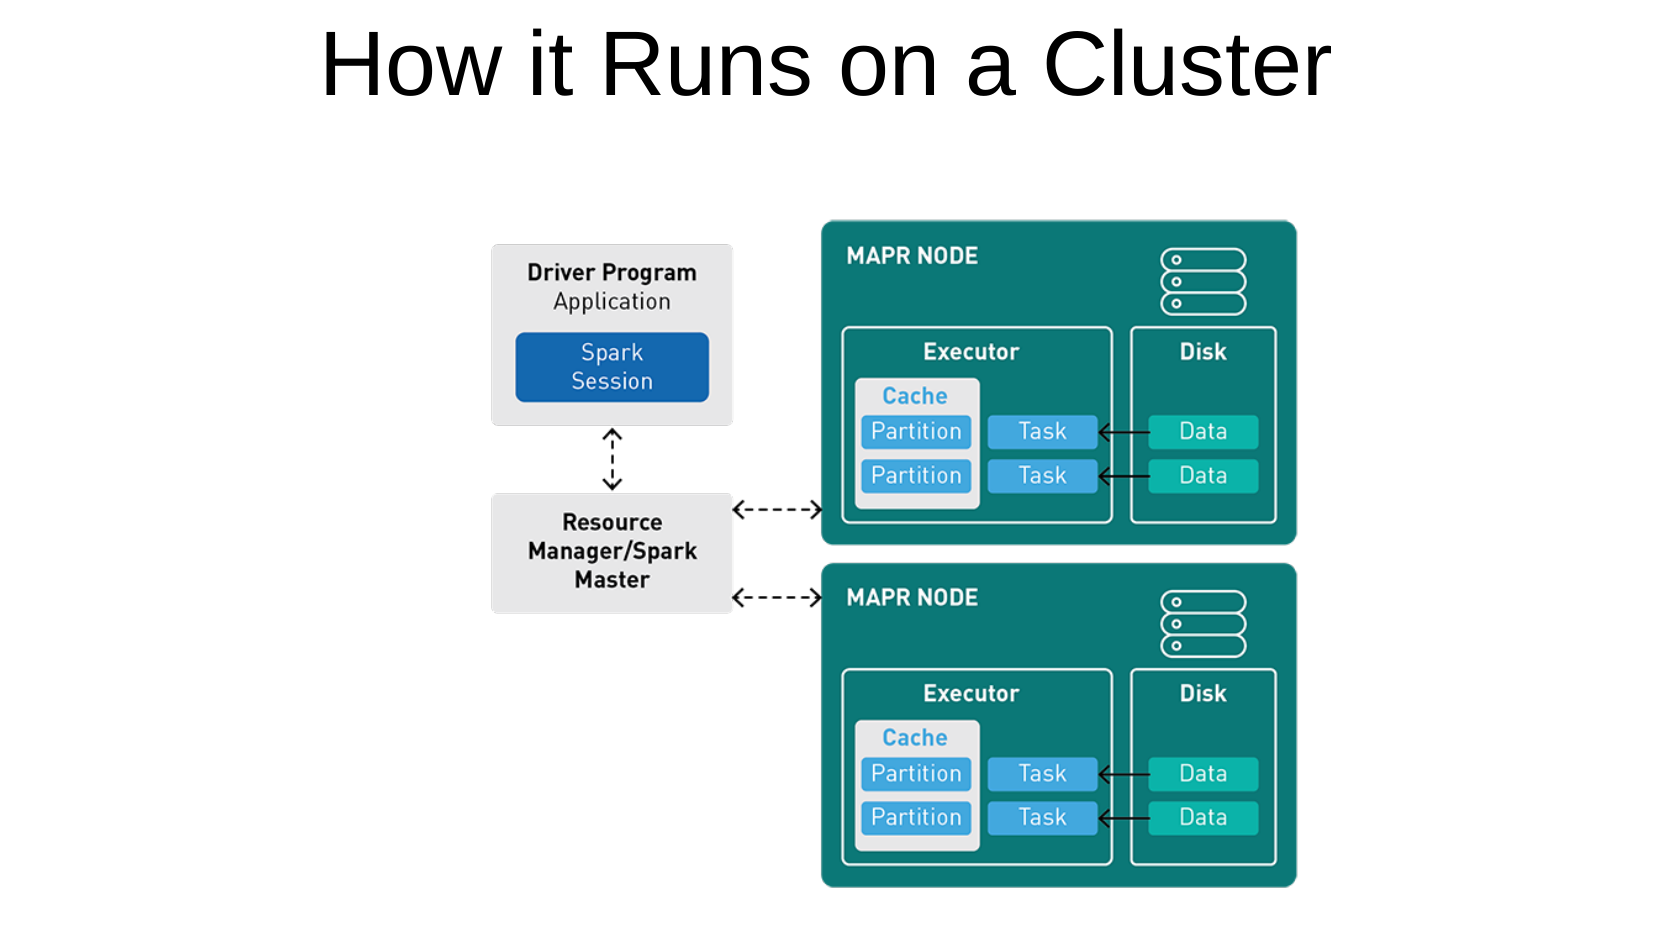

# How it Runs on a Cluster